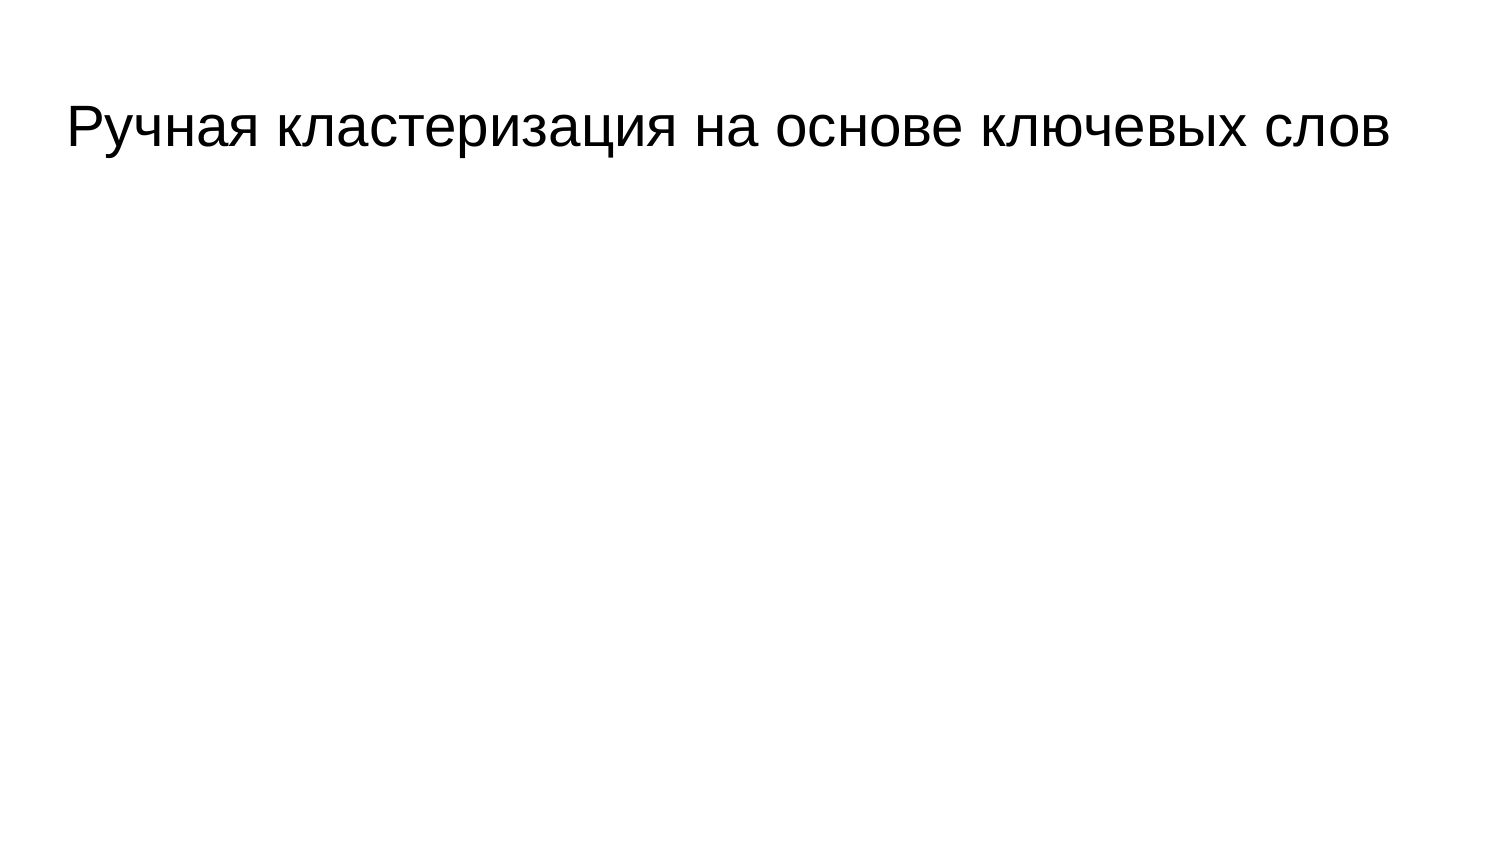

# Ручная кластеризация на основе ключевых слов